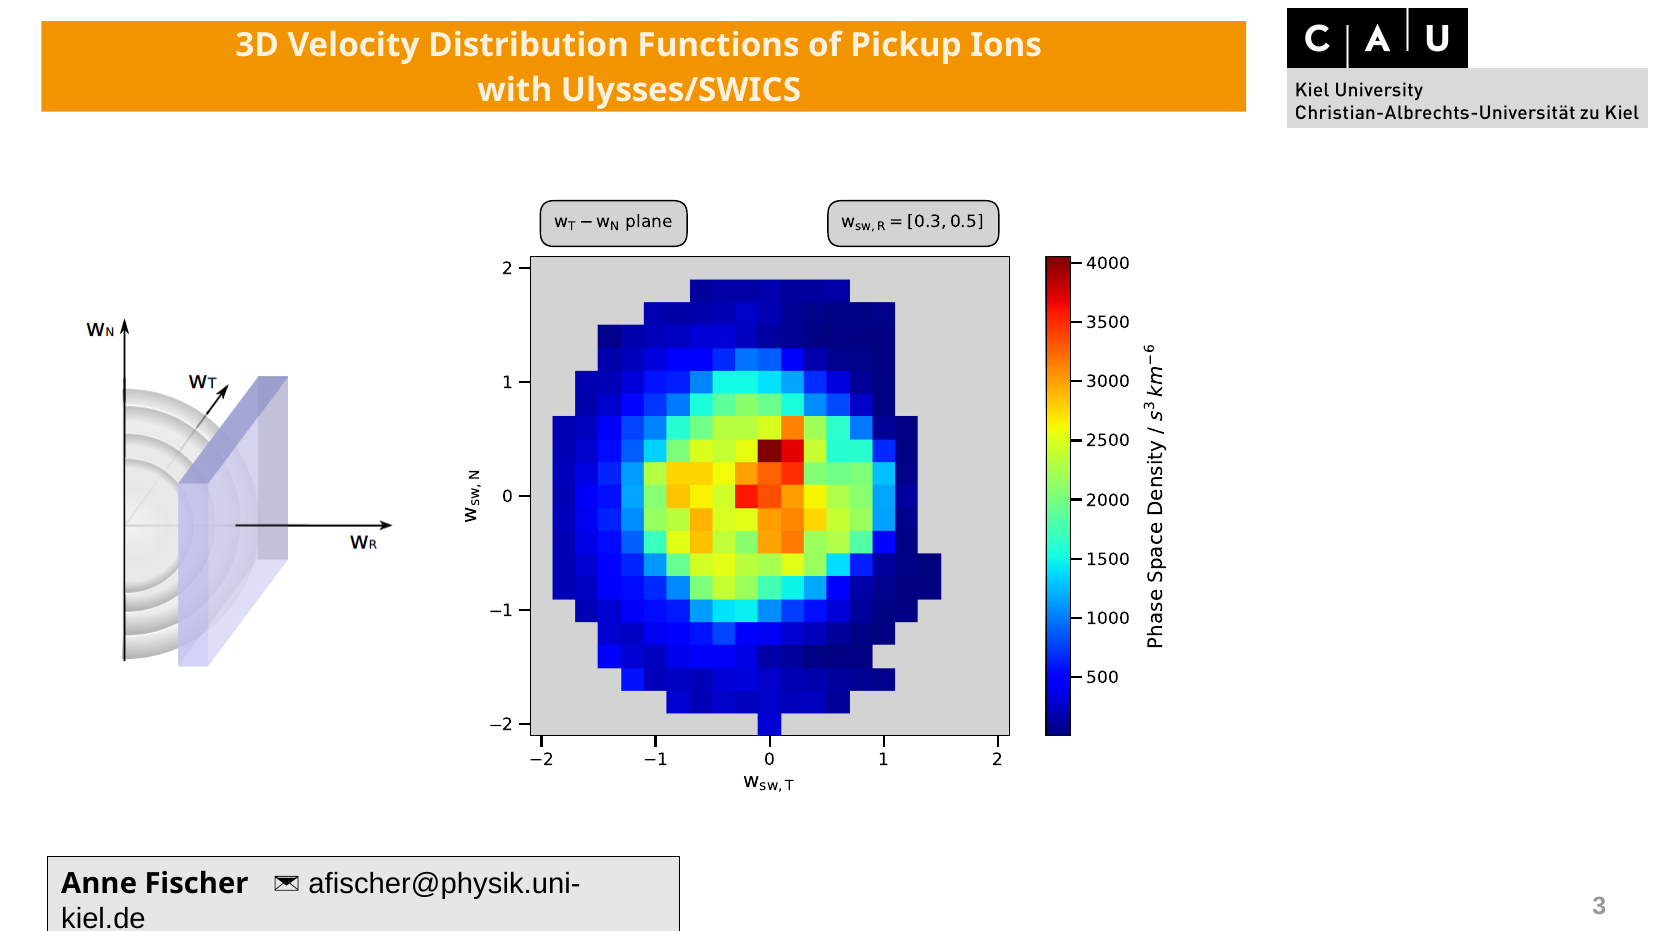

3D Velocity Distribution Functions of Pickup Ions
with Ulysses/SWICS
#
Anne Fischer  afischer@physik.uni-kiel.de
3